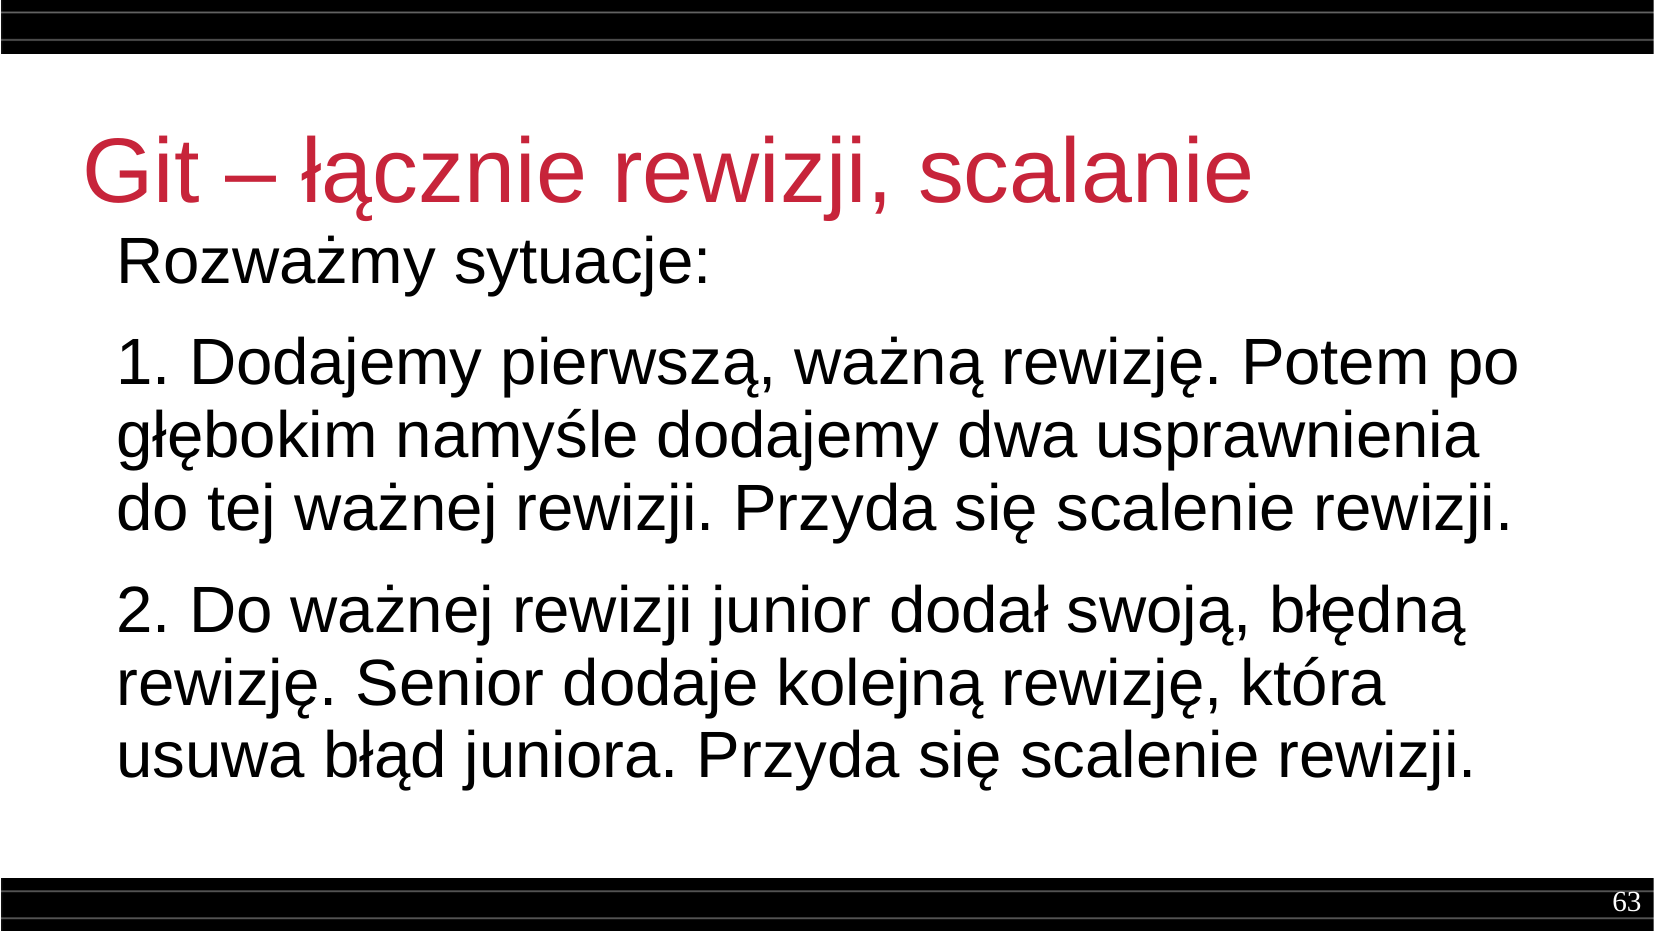

# Git – łącznie rewizji, scalanie
Rozważmy sytuacje:
1. Dodajemy pierwszą, ważną rewizję. Potem po głębokim namyśle dodajemy dwa usprawnienia do tej ważnej rewizji. Przyda się scalenie rewizji.
2. Do ważnej rewizji junior dodał swoją, błędną rewizję. Senior dodaje kolejną rewizję, która usuwa błąd juniora. Przyda się scalenie rewizji.